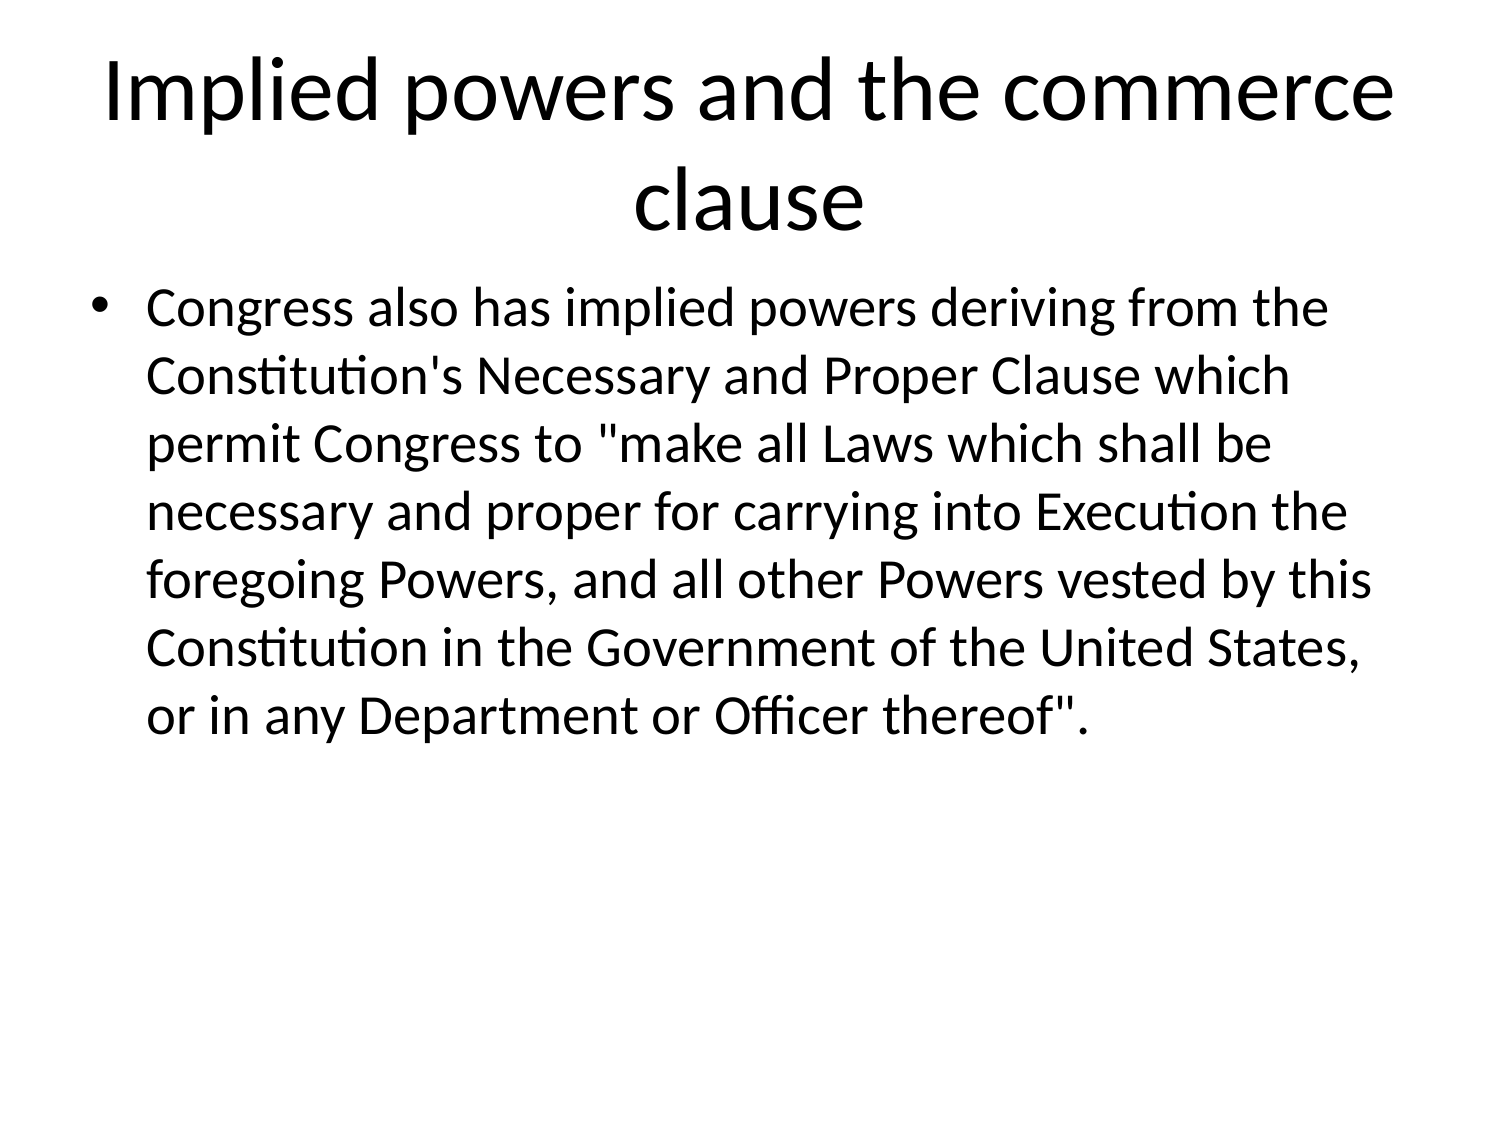

# Implied powers and the commerce clause
Congress also has implied powers deriving from the Constitution's Necessary and Proper Clause which permit Congress to "make all Laws which shall be necessary and proper for carrying into Execution the foregoing Powers, and all other Powers vested by this Constitution in the Government of the United States, or in any Department or Officer thereof".